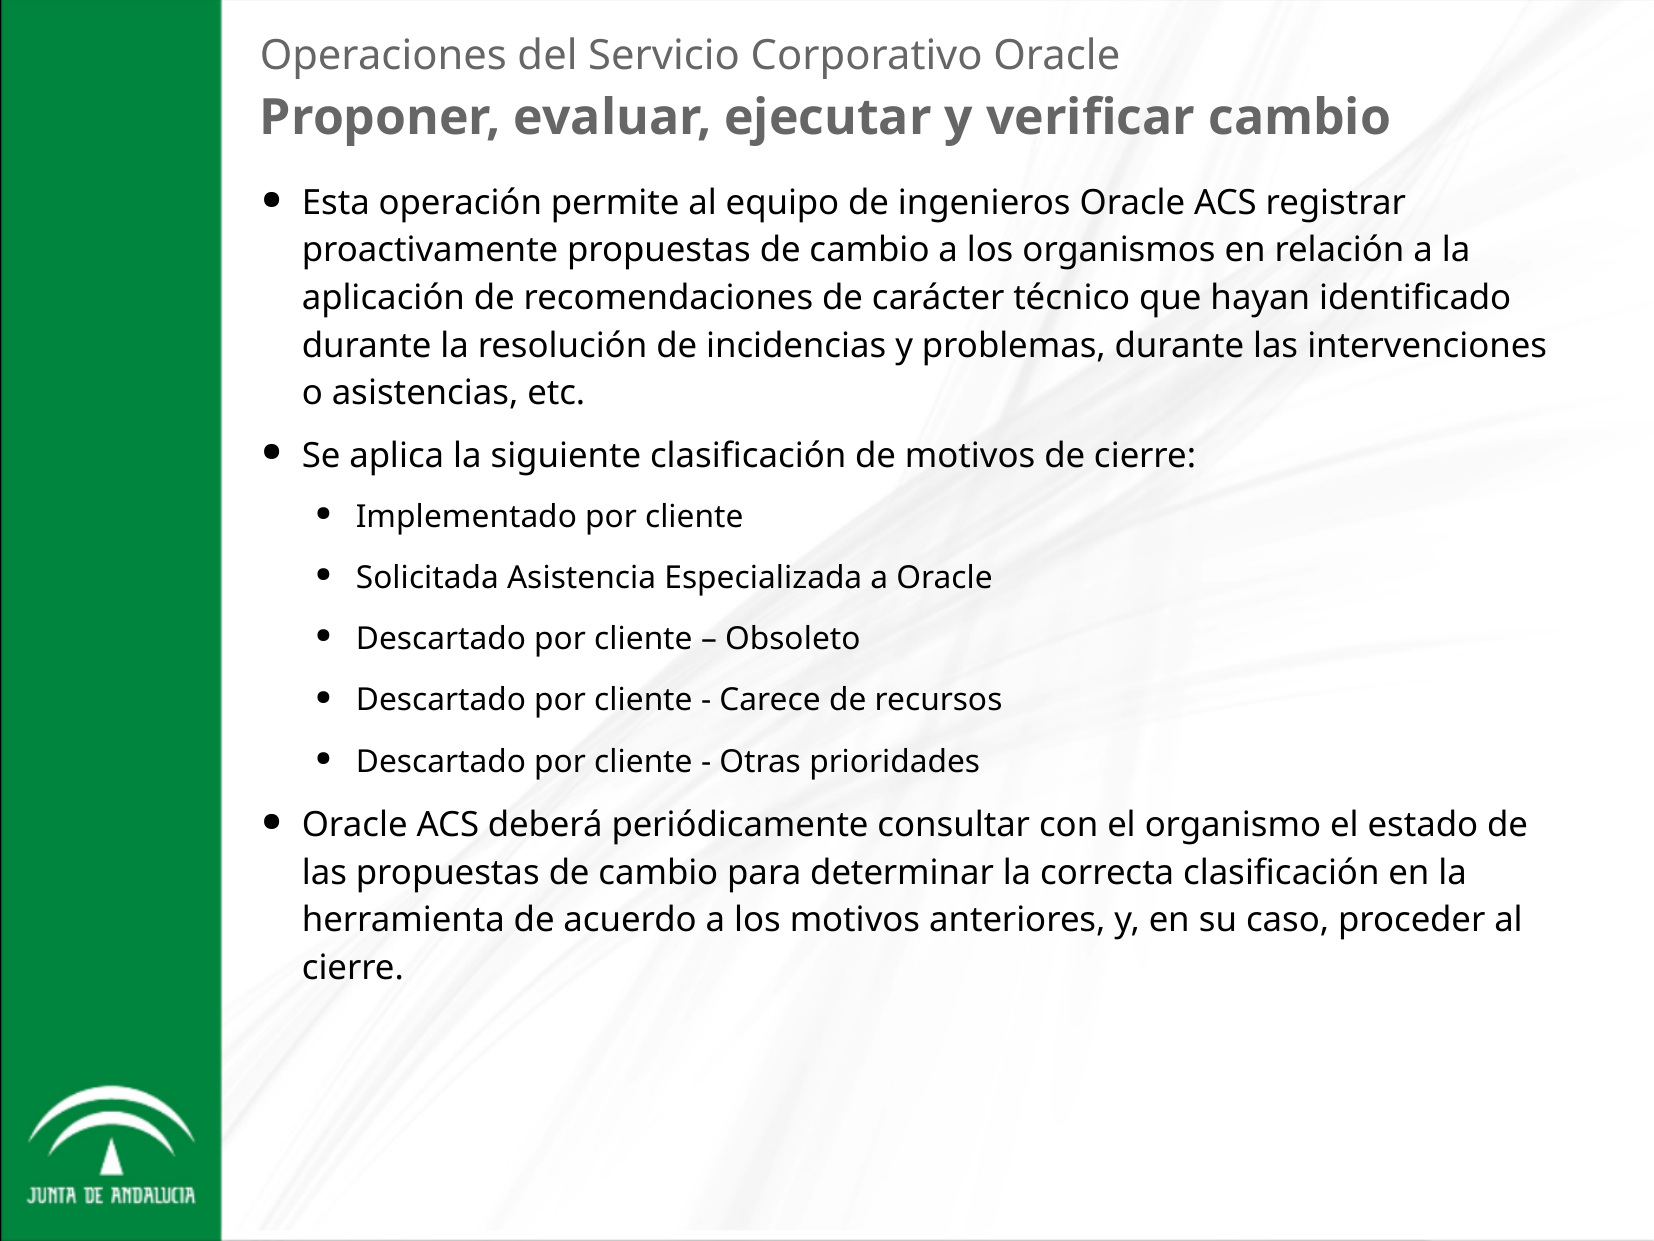

Operaciones del Servicio Corporativo Oracle
Proponer, evaluar, ejecutar y verificar cambio
# Esta operación permite al equipo de ingenieros Oracle ACS registrar proactivamente propuestas de cambio a los organismos en relación a la aplicación de recomendaciones de carácter técnico que hayan identificado durante la resolución de incidencias y problemas, durante las intervenciones o asistencias, etc.
Se aplica la siguiente clasificación de motivos de cierre:
Implementado por cliente
Solicitada Asistencia Especializada a Oracle
Descartado por cliente – Obsoleto
Descartado por cliente - Carece de recursos
Descartado por cliente - Otras prioridades
Oracle ACS deberá periódicamente consultar con el organismo el estado de las propuestas de cambio para determinar la correcta clasificación en la herramienta de acuerdo a los motivos anteriores, y, en su caso, proceder al cierre.